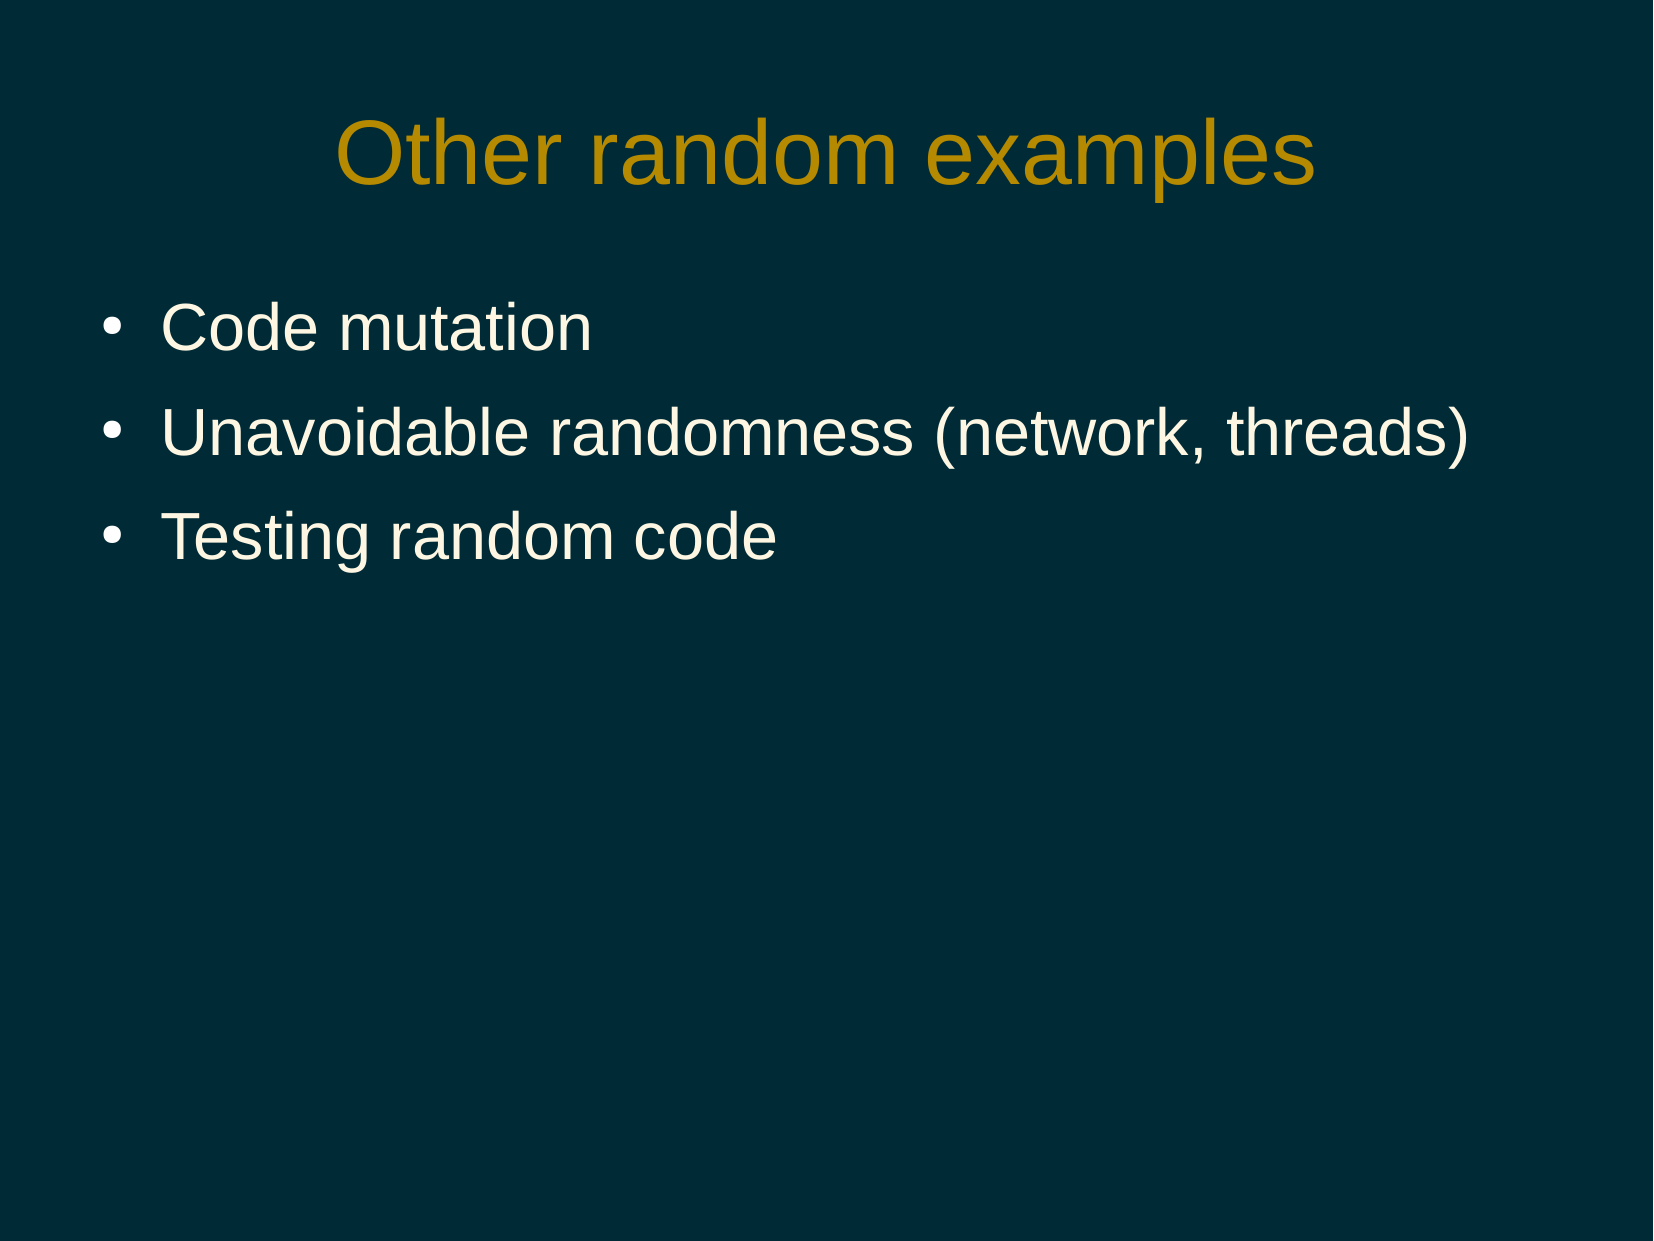

# Other random examples
Code mutation
Unavoidable randomness (network, threads)
Testing random code